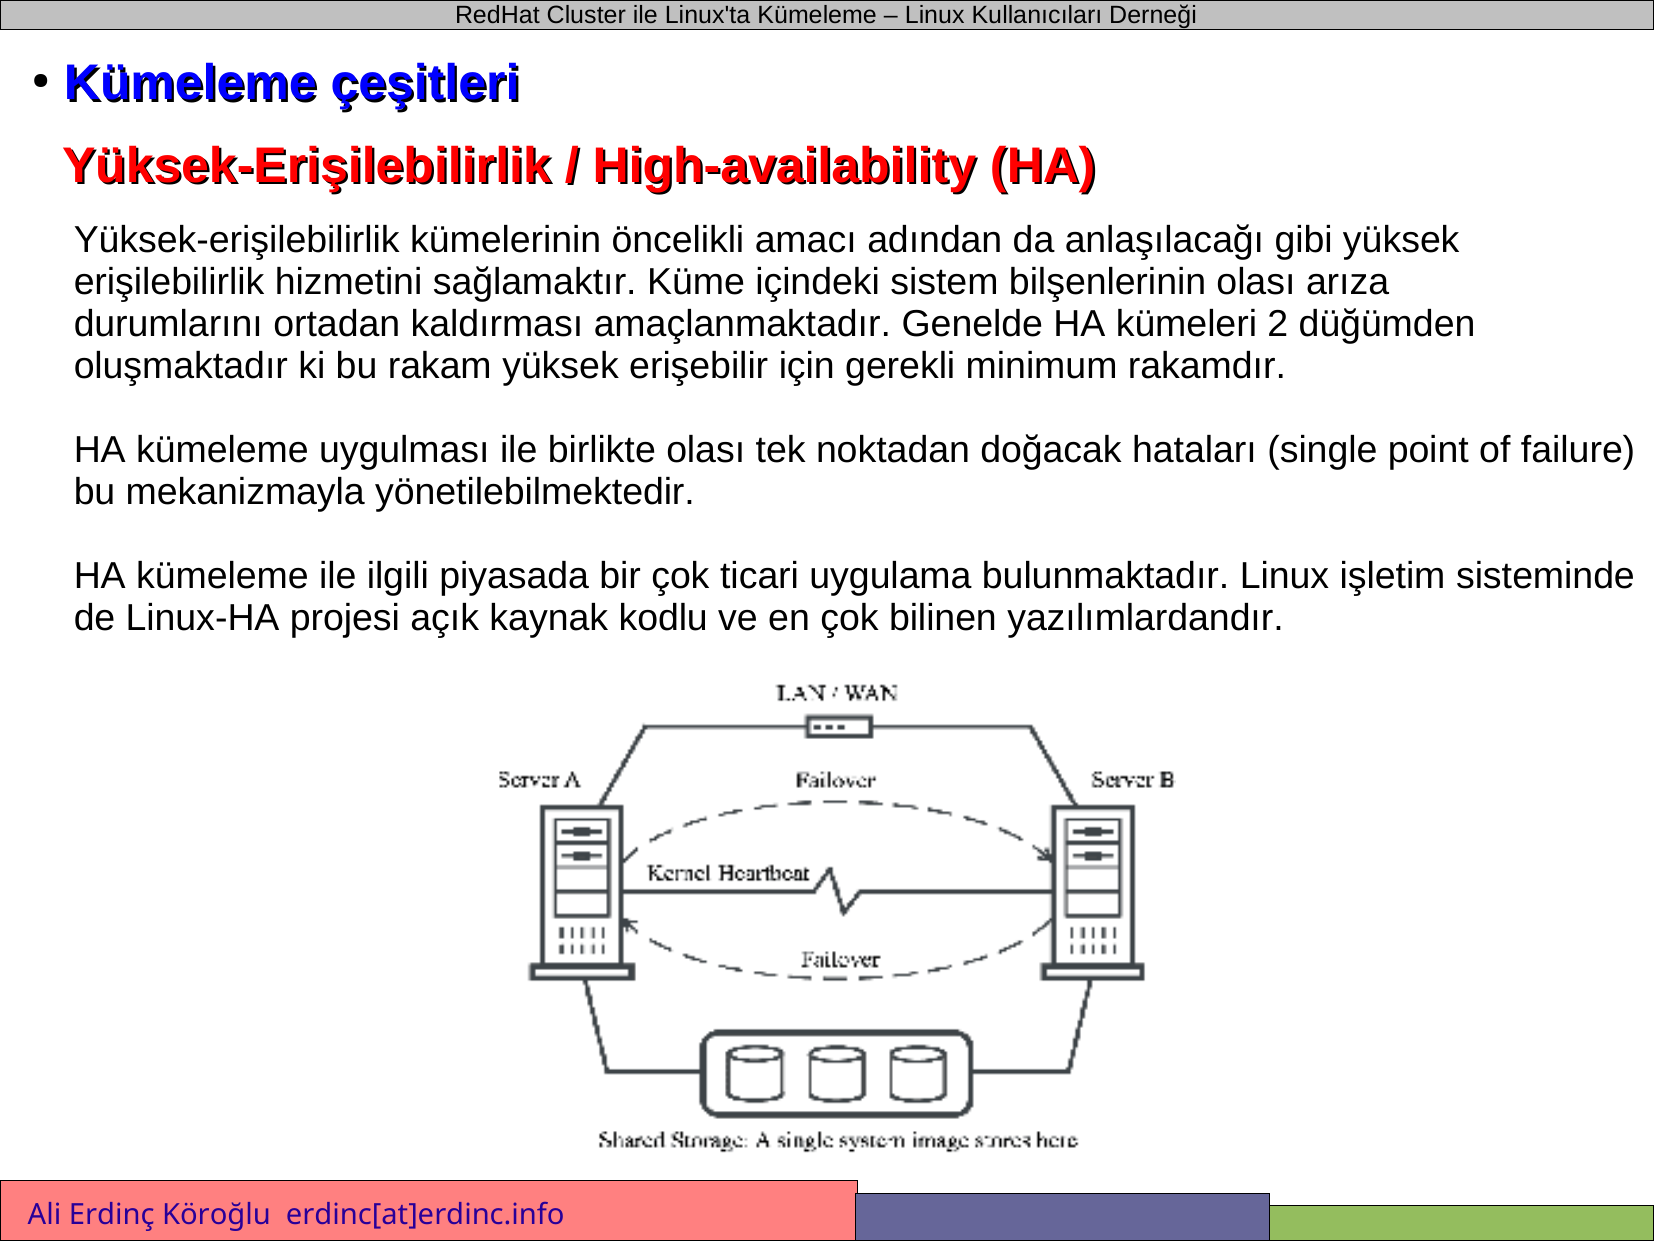

RedHat Cluster ile Linux'ta Kümeleme – Linux Kullanıcıları Derneği
 Kümeleme çeşitleri
Yüksek-Erişilebilirlik / High-availability (HA)
Yüksek-erişilebilirlik kümelerinin öncelikli amacı adından da anlaşılacağı gibi yüksek
erişilebilirlik hizmetini sağlamaktır. Küme içindeki sistem bilşenlerinin olası arıza
durumlarını ortadan kaldırması amaçlanmaktadır. Genelde HA kümeleri 2 düğümden
oluşmaktadır ki bu rakam yüksek erişebilir için gerekli minimum rakamdır.
HA kümeleme uygulması ile birlikte olası tek noktadan doğacak hataları (single point of failure)
bu mekanizmayla yönetilebilmektedir.
HA kümeleme ile ilgili piyasada bir çok ticari uygulama bulunmaktadır. Linux işletim sisteminde
de Linux-HA projesi açık kaynak kodlu ve en çok bilinen yazılımlardandır.
Ali Erdinç Köroğlu erdinc[at]erdinc.info http://www.erdinc.info